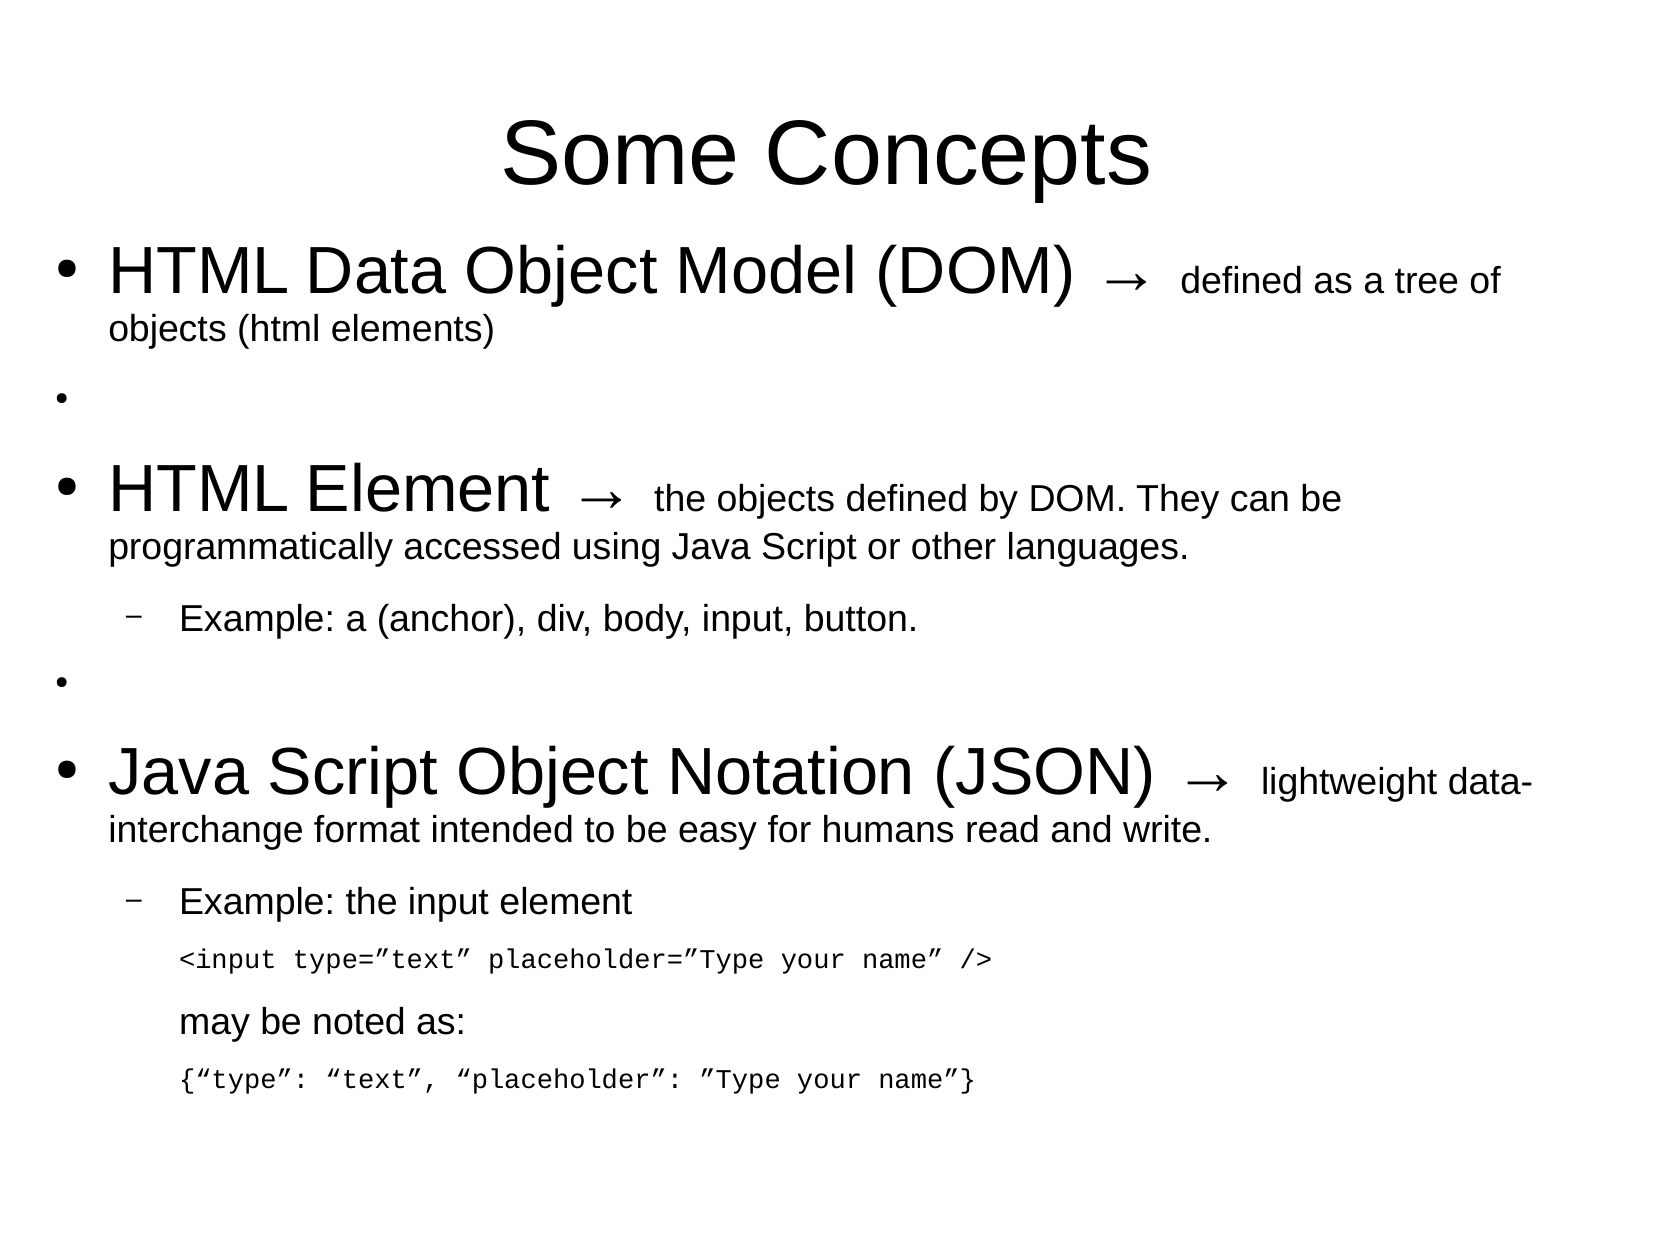

# Some Concepts
HTML Data Object Model (DOM) → defined as a tree of objects (html elements)
HTML Element → the objects defined by DOM. They can be programmatically accessed using Java Script or other languages.
Example: a (anchor), div, body, input, button.
Java Script Object Notation (JSON) → lightweight data-interchange format intended to be easy for humans read and write.
Example: the input element
<input type=”text” placeholder=”Type your name” />
may be noted as:
{“type”: “text”, “placeholder”: ”Type your name”}